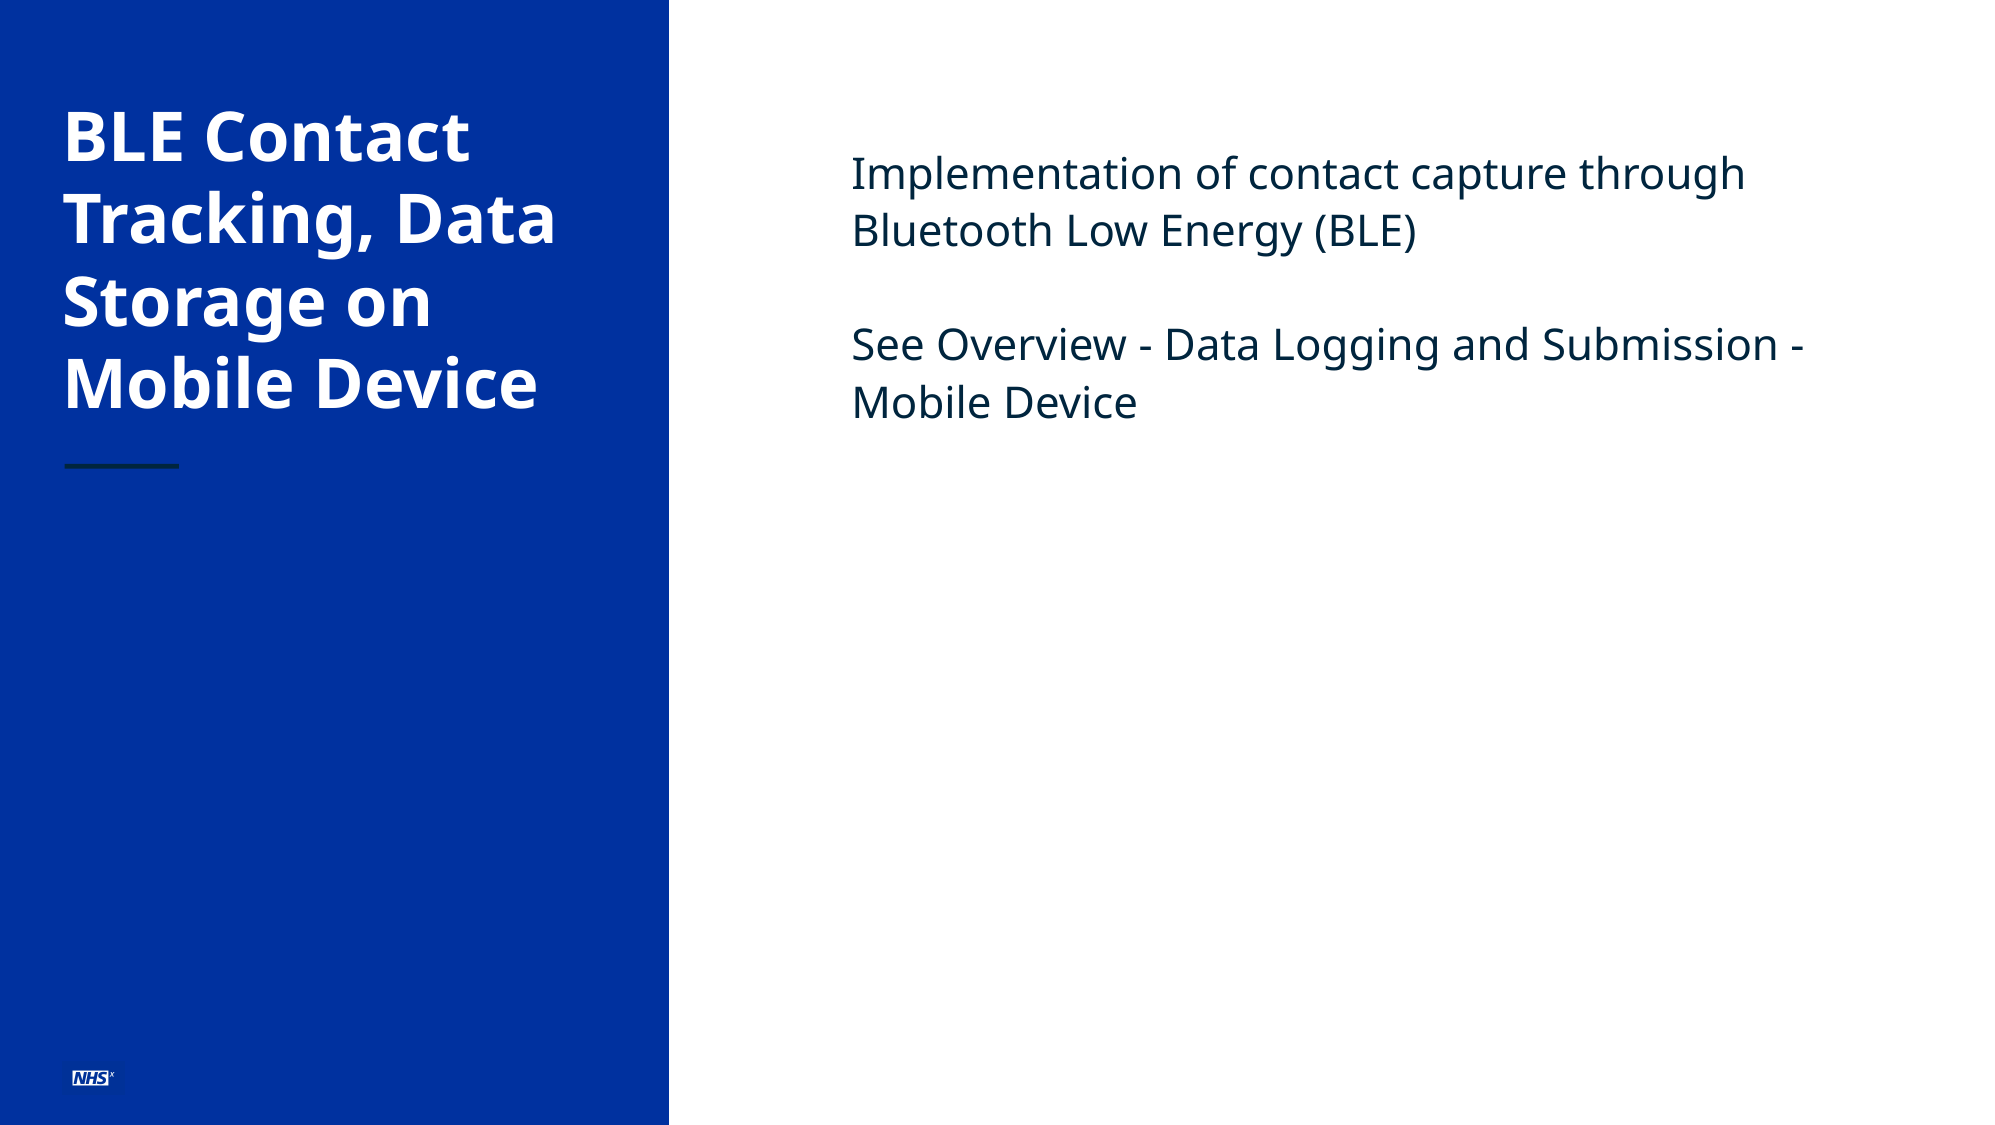

# BLE Contact Tracking, Data Storage on Mobile Device
Implementation of contact capture through Bluetooth Low Energy (BLE)
See Overview - Data Logging and Submission - Mobile Device